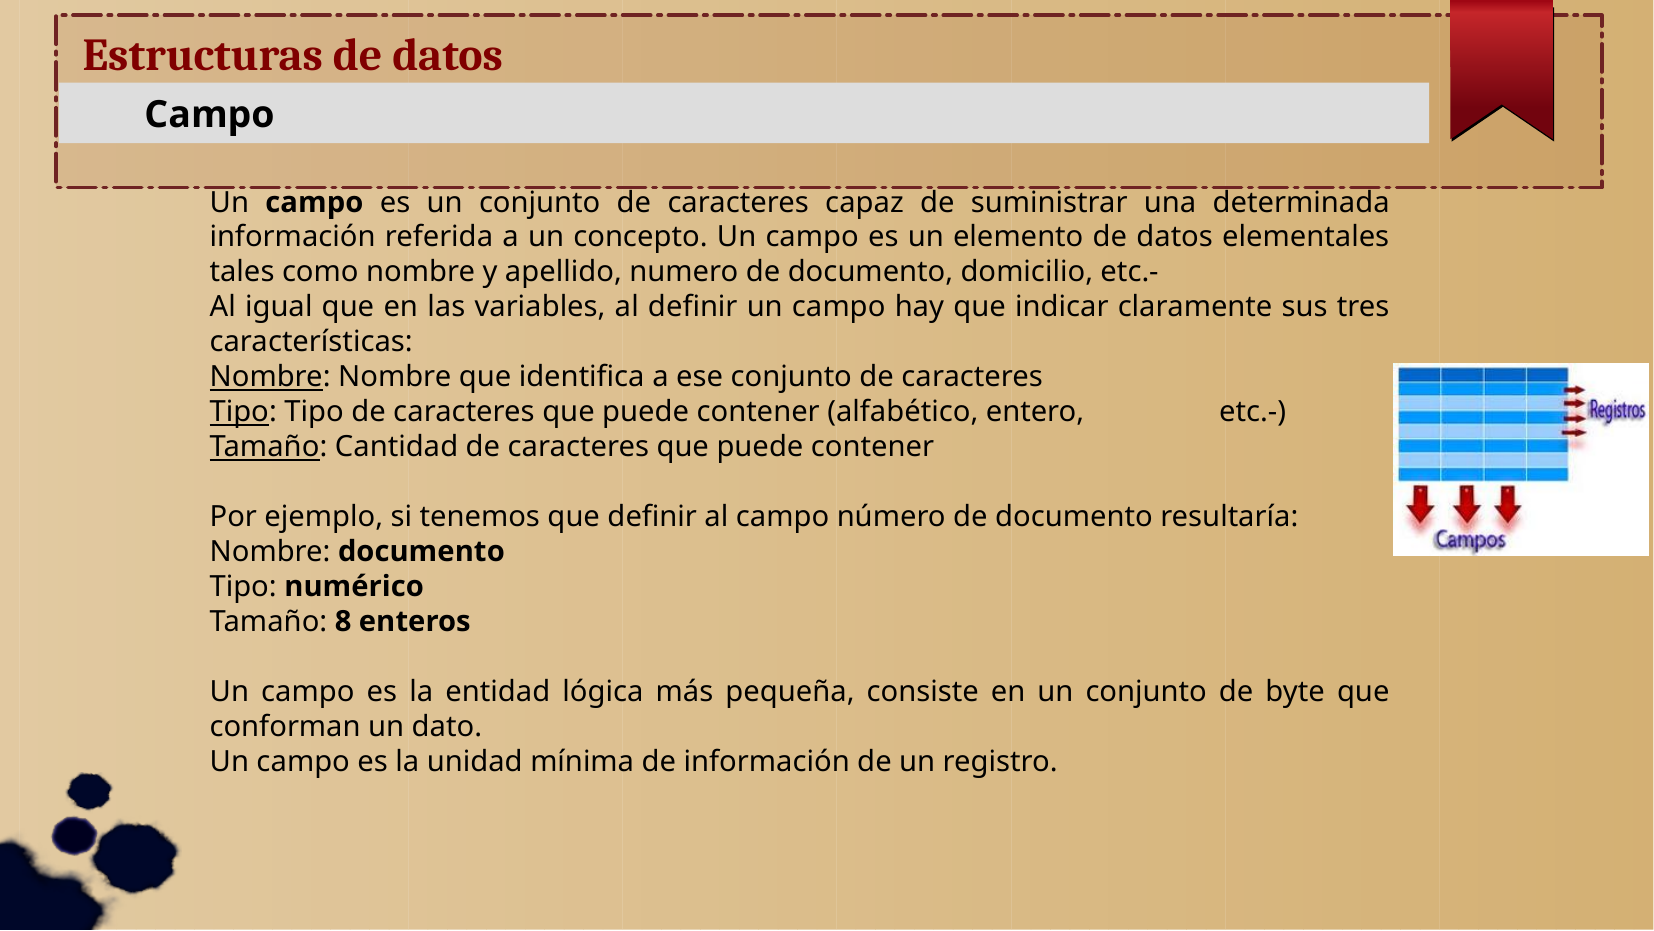

Estructuras de datos
Campo
Un campo es un conjunto de caracteres capaz de suministrar una determinada información referida a un concepto. Un campo es un elemento de datos elementales tales como nombre y apellido, numero de documento, domicilio, etc.-
Al igual que en las variables, al definir un campo hay que indicar claramente sus tres características:
Nombre: Nombre que identifica a ese conjunto de caracteres
Tipo: Tipo de caracteres que puede contener (alfabético, entero, etc.-)
Tamaño: Cantidad de caracteres que puede contener
Por ejemplo, si tenemos que definir al campo número de documento resultaría:
Nombre: documento
Tipo: numérico
Tamaño: 8 enteros
Un campo es la entidad lógica más pequeña, consiste en un conjunto de byte que conforman un dato.
Un campo es la unidad mínima de información de un registro.